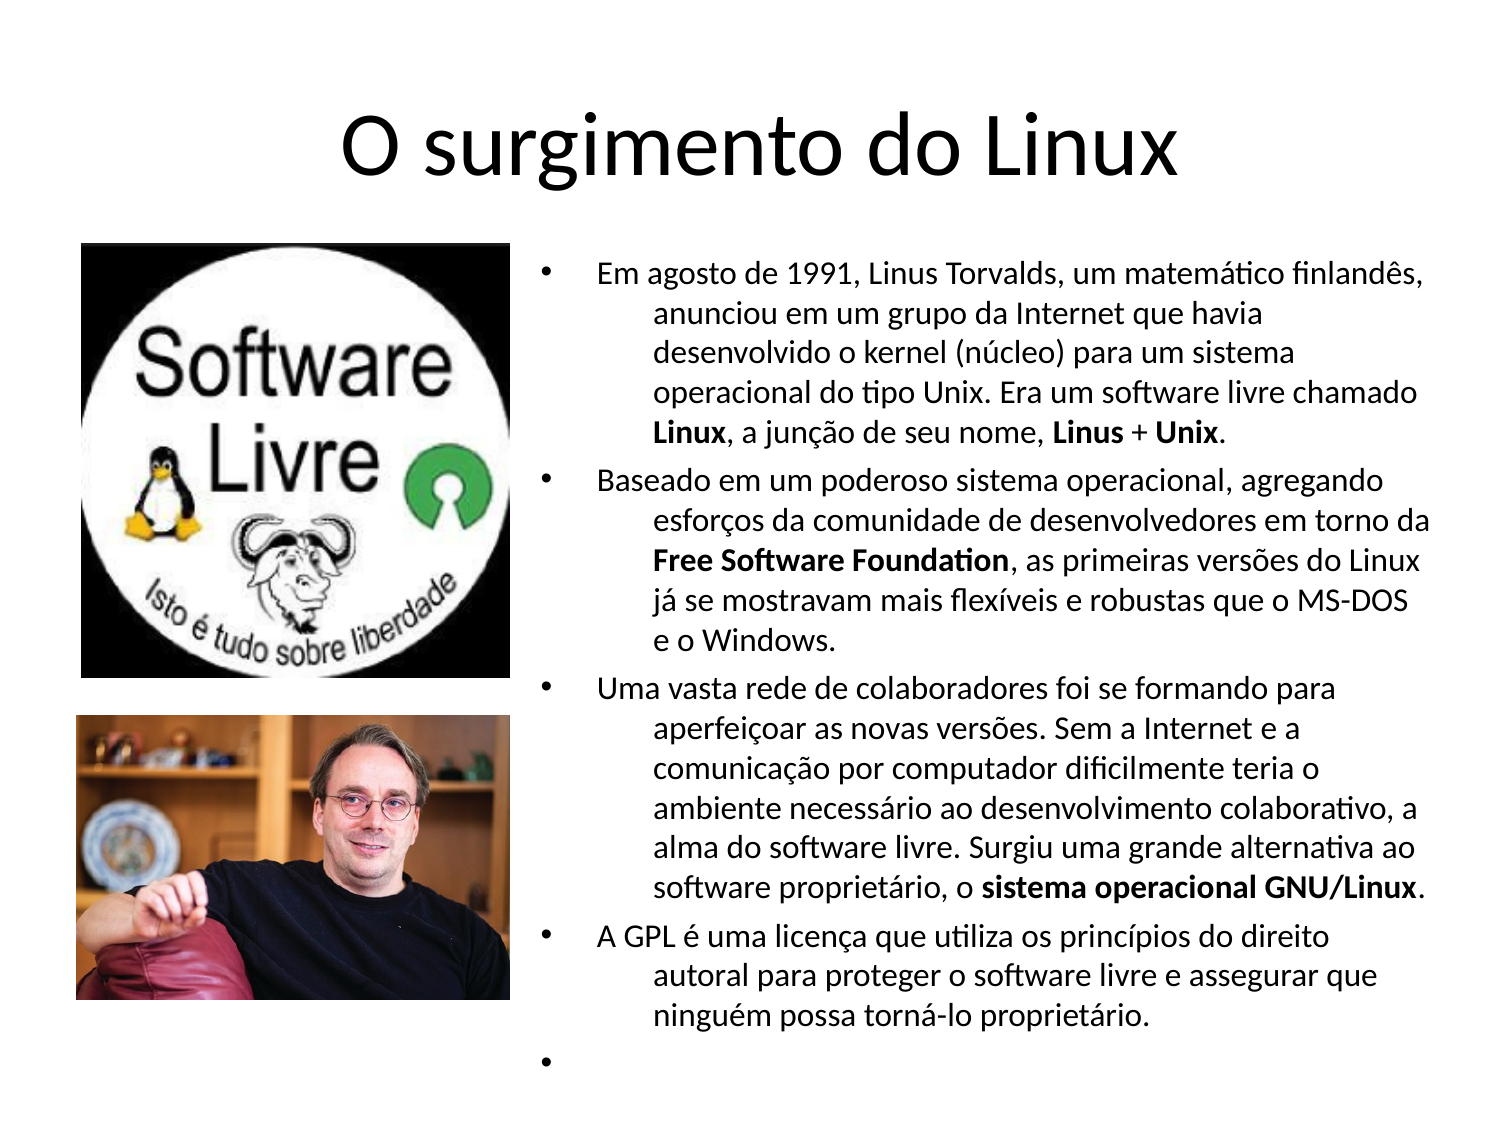

# O surgimento do Linux
Em agosto de 1991, Linus Torvalds, um matemático finlandês, anunciou em um grupo da Internet que havia desenvolvido o kernel (núcleo) para um sistema operacional do tipo Unix. Era um software livre chamado Linux, a junção de seu nome, Linus + Unix.
Baseado em um poderoso sistema operacional, agregando esforços da comunidade de desenvolvedores em torno da Free Software Foundation, as primeiras versões do Linux já se mostravam mais flexíveis e robustas que o MS-DOS e o Windows.
Uma vasta rede de colaboradores foi se formando para aperfeiçoar as novas versões. Sem a Internet e a comunicação por computador dificilmente teria o ambiente necessário ao desenvolvimento colaborativo, a alma do software livre. Surgiu uma grande alternativa ao software proprietário, o sistema operacional GNU/Linux.
A GPL é uma licença que utiliza os princípios do direito autoral para proteger o software livre e assegurar que ninguém possa torná-lo proprietário.